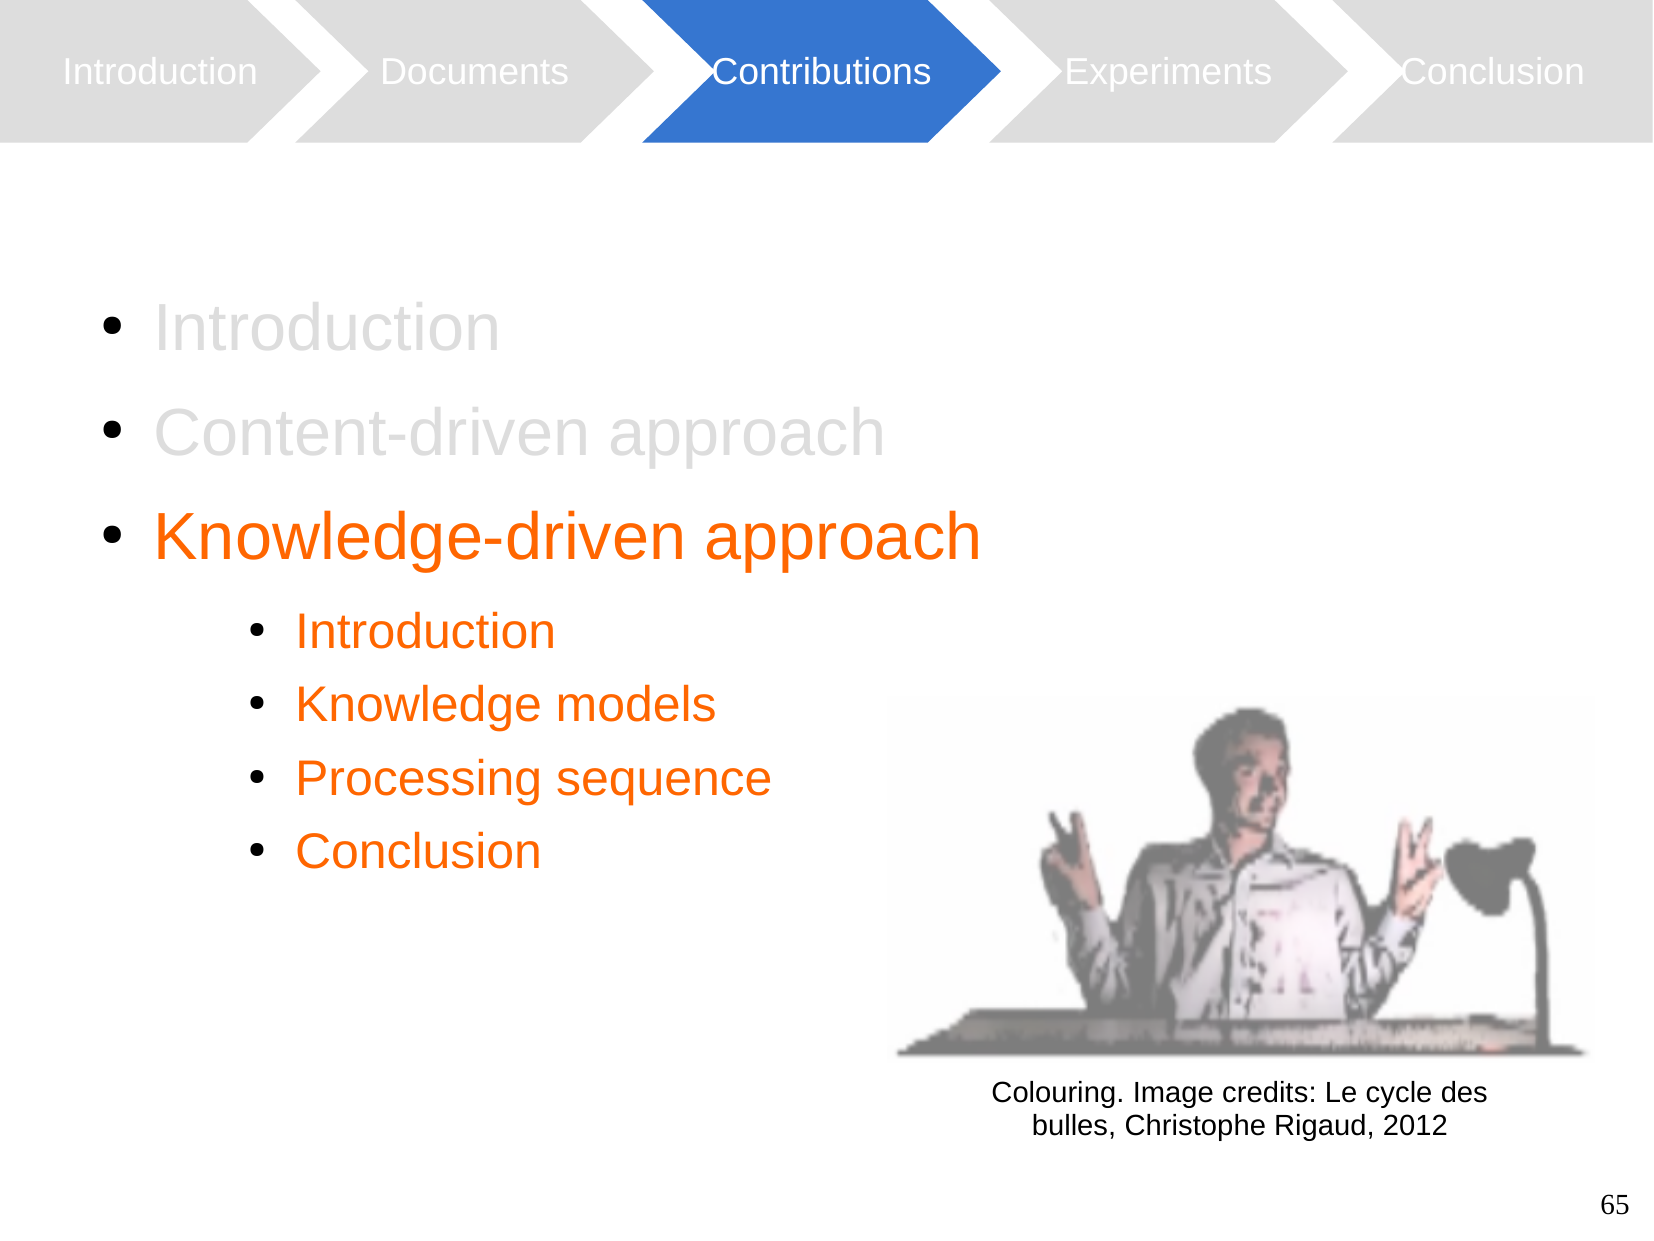

# Outlines
Introduction
Documents
Contributions
Conclusion
Experiments
Introduction
Content-driven approach
Knowledge-driven approach
Introduction
Knowledge models
Processing sequence
Conclusion
Colouring. Image credits: Le cycle des bulles, Christophe Rigaud, 2012
65